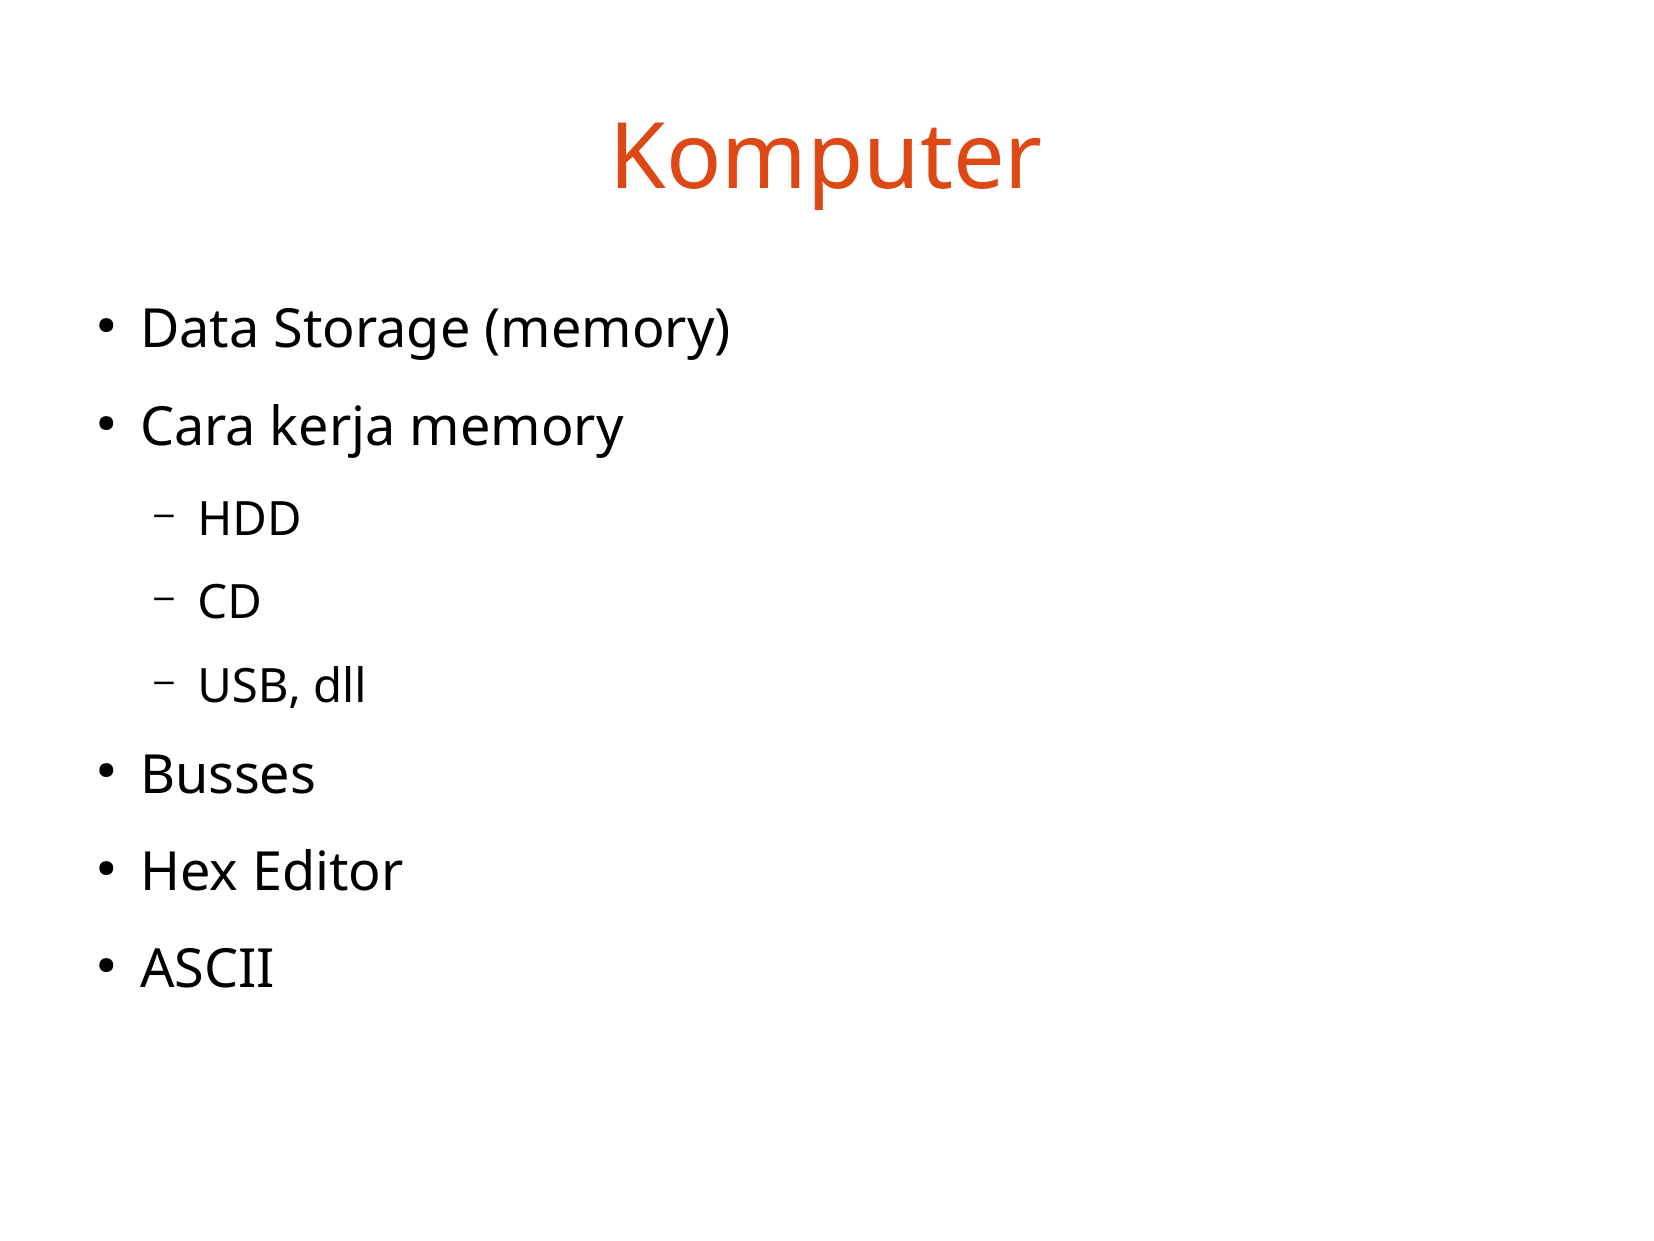

# Komputer
Data Storage (memory)
Cara kerja memory
HDD
CD
USB, dll
Busses
Hex Editor
ASCII